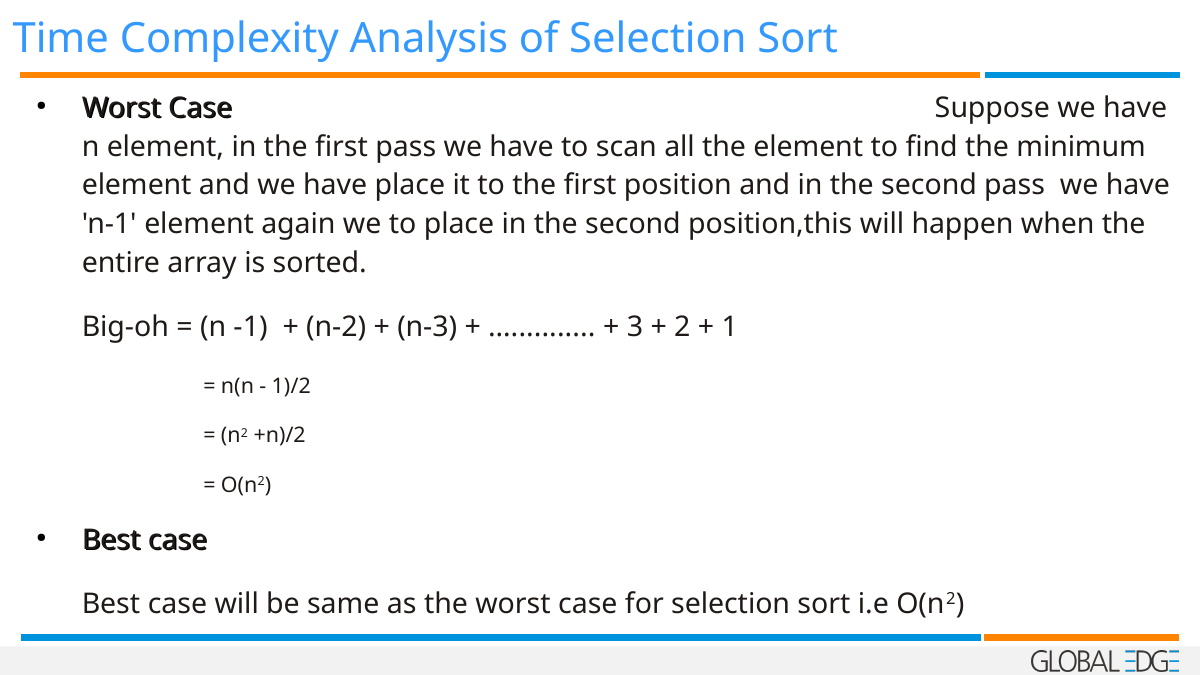

# Time Complexity Analysis of Selection Sort
Worst Case Suppose we have n element, in the first pass we have to scan all the element to find the minimum element and we have place it to the first position and in the second pass we have 'n-1' element again we to place in the second position,this will happen when the entire array is sorted.
Big-oh = (n -1) + (n-2) + (n-3) + …........... + 3 + 2 + 1
 = n(n - 1)/2
 = (n2 +n)/2
 = O(n2)
Best case
Best case will be same as the worst case for selection sort i.e O(n2)